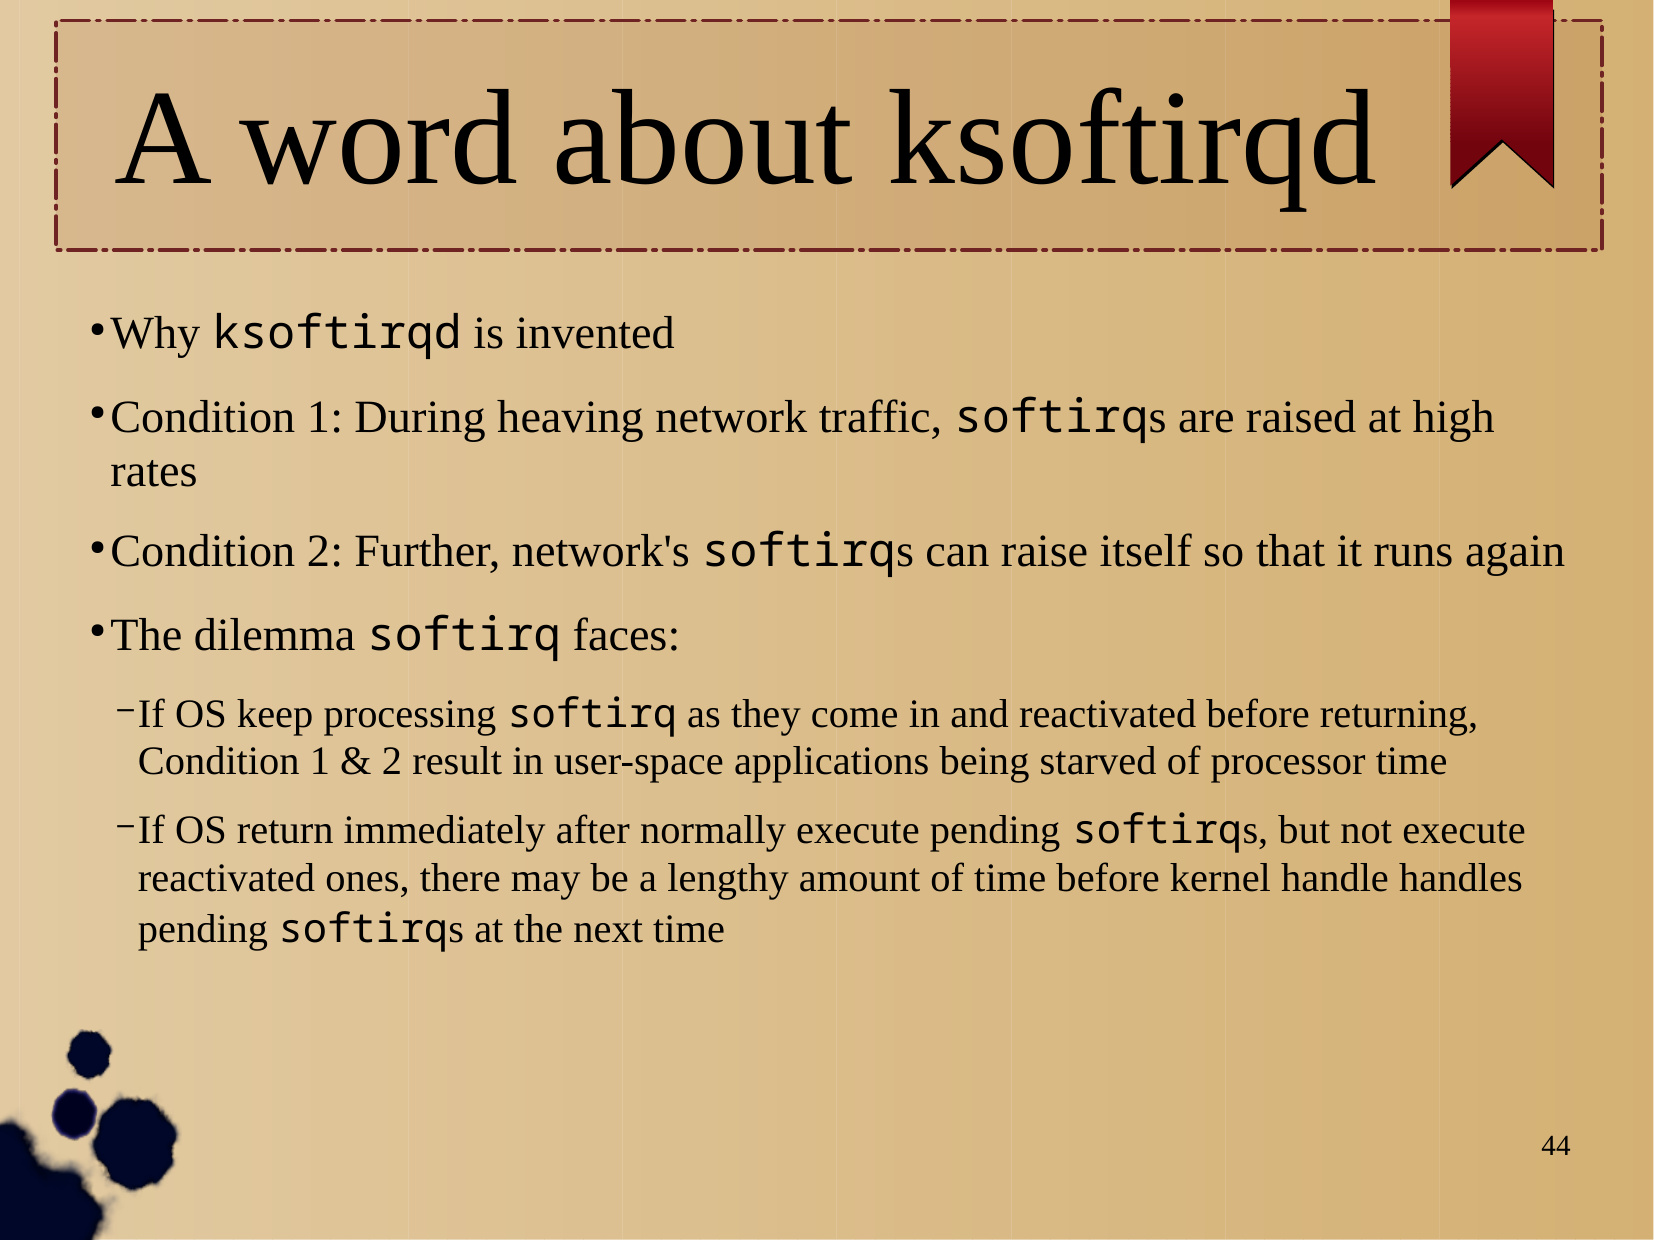

# A word about ksoftirqd
Why ksoftirqd is invented
Condition 1: During heaving network traffic, softirqs are raised at high rates
Condition 2: Further, network's softirqs can raise itself so that it runs again
The dilemma softirq faces:
If OS keep processing softirq as they come in and reactivated before returning, Condition 1 & 2 result in user-space applications being starved of processor time
If OS return immediately after normally execute pending softirqs, but not execute reactivated ones, there may be a lengthy amount of time before kernel handle handles pending softirqs at the next time
44